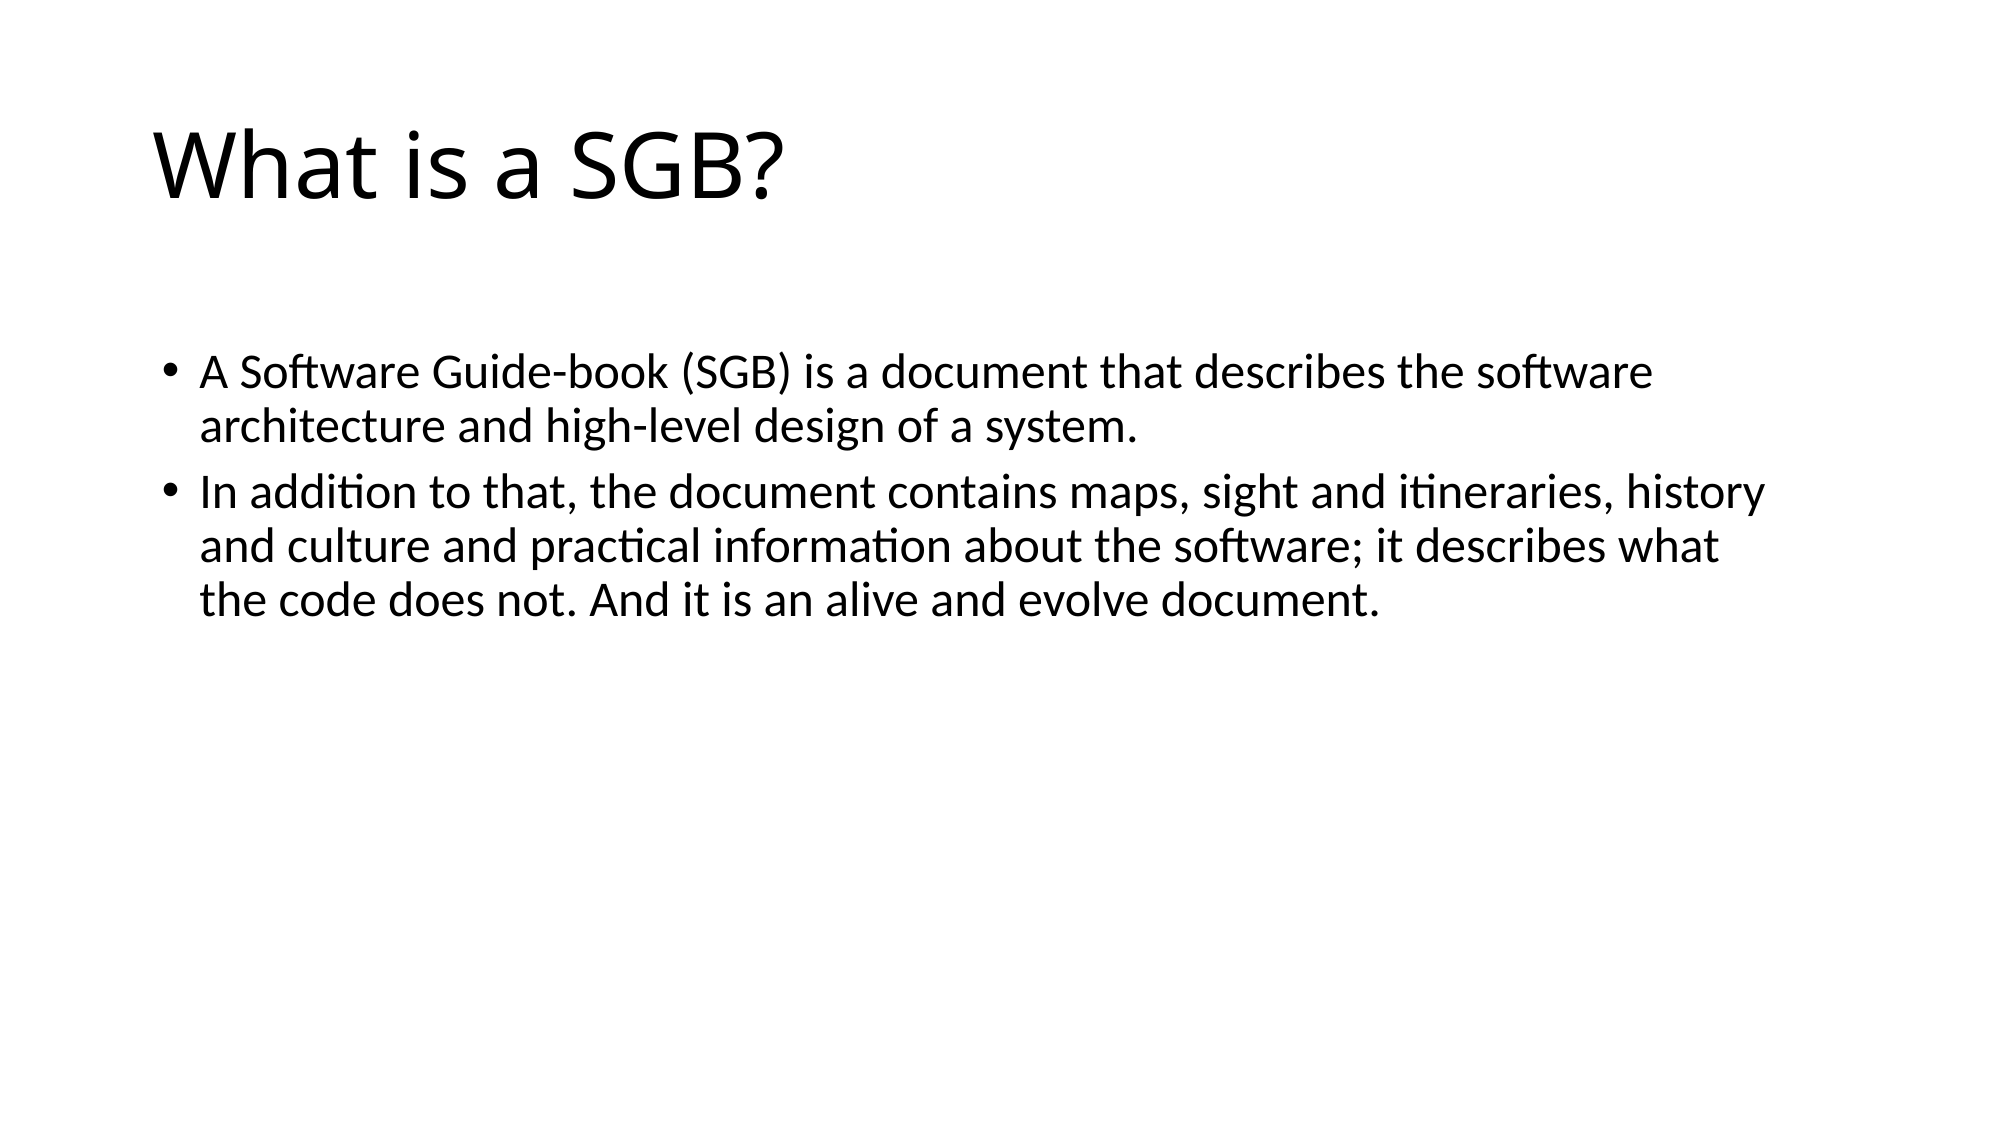

# What is a SGB?
A Software Guide-book (SGB) is a document that describes the software architecture and high-level design of a system.
In addition to that, the document contains maps, sight and itineraries, history and culture and practical information about the software; it describes what the code does not. And it is an alive and evolve document.